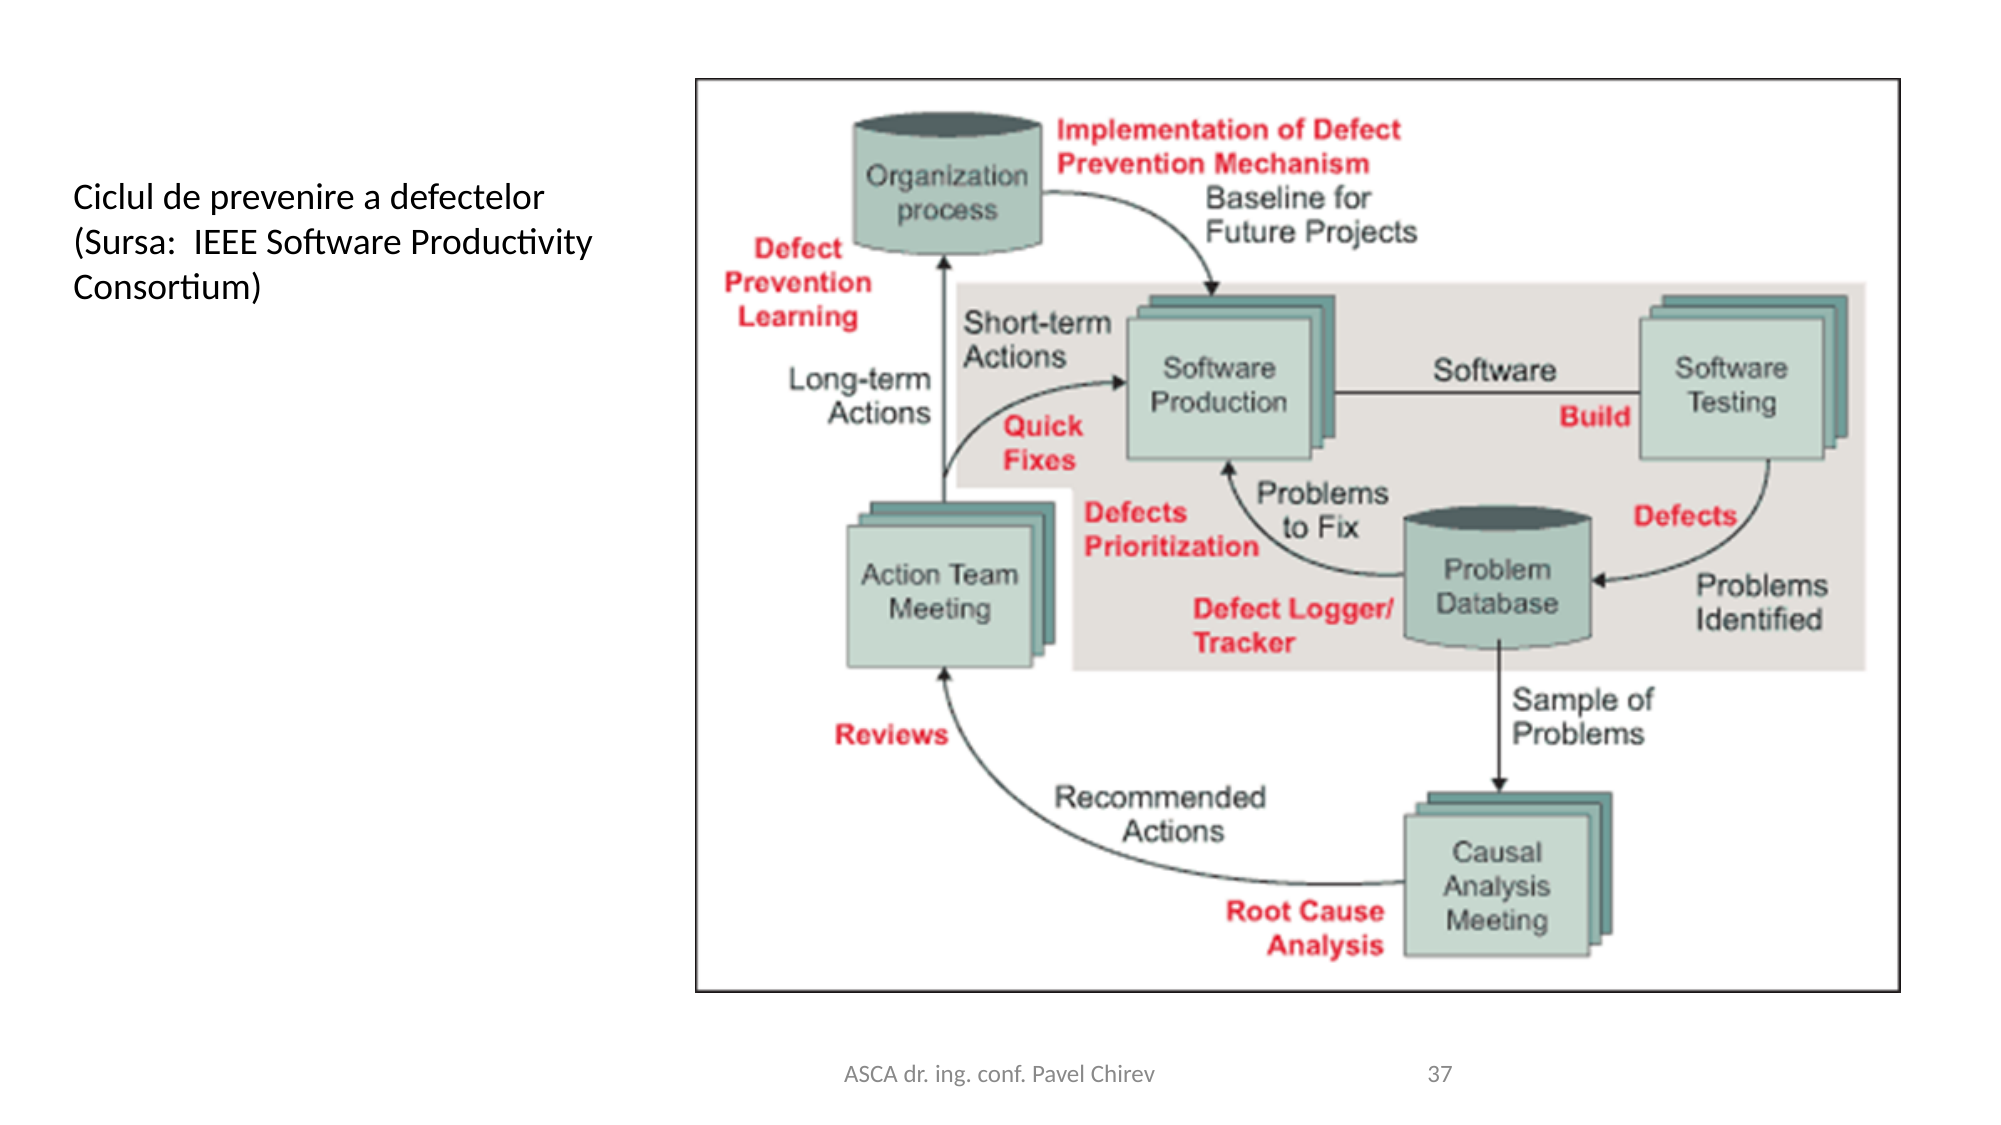

Ciclul de prevenire a defectelor (Sursa: IEEE Software Productivity Consortium)
ASCA dr. ing. conf. Pavel Chirev